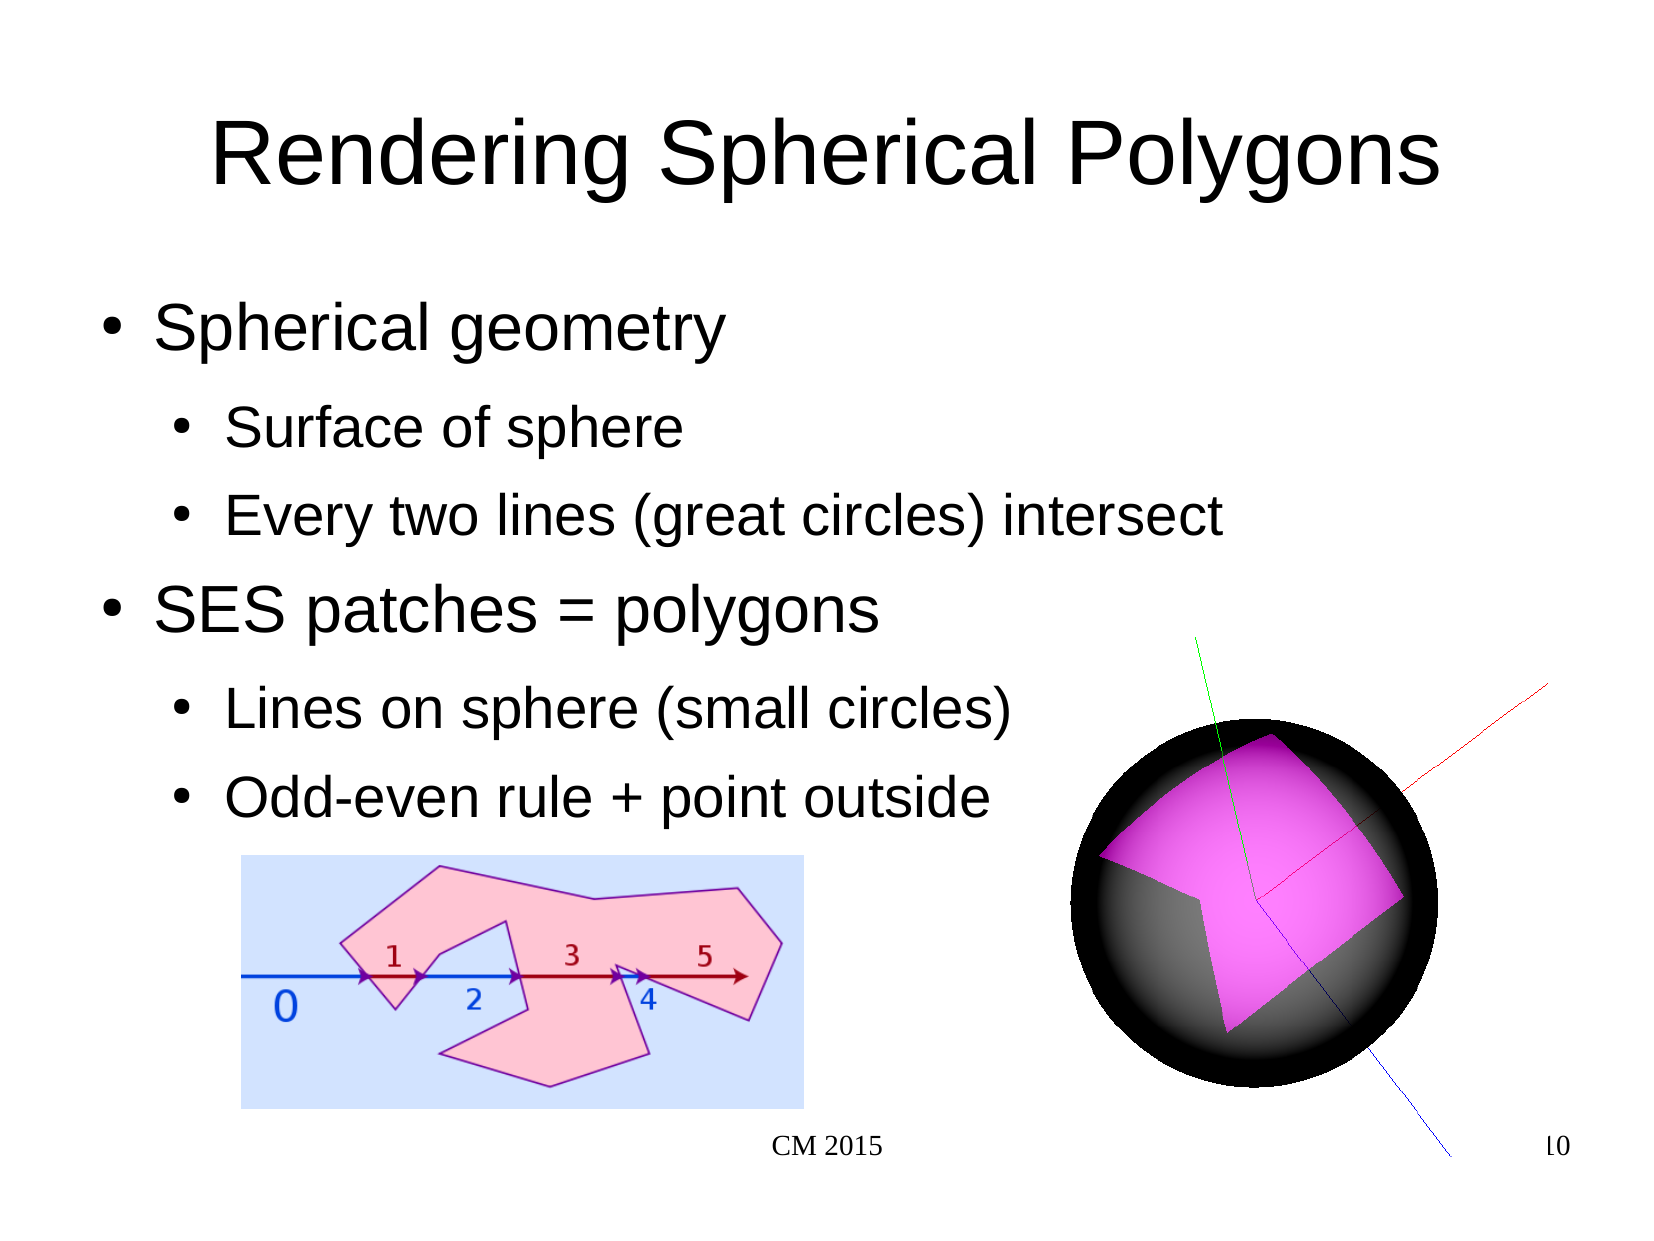

# Rendering Spherical Polygons
Spherical geometry
Surface of sphere
Every two lines (great circles) intersect
SES patches = polygons
Lines on sphere (small circles)
Odd-even rule + point outside
CM 2015
10